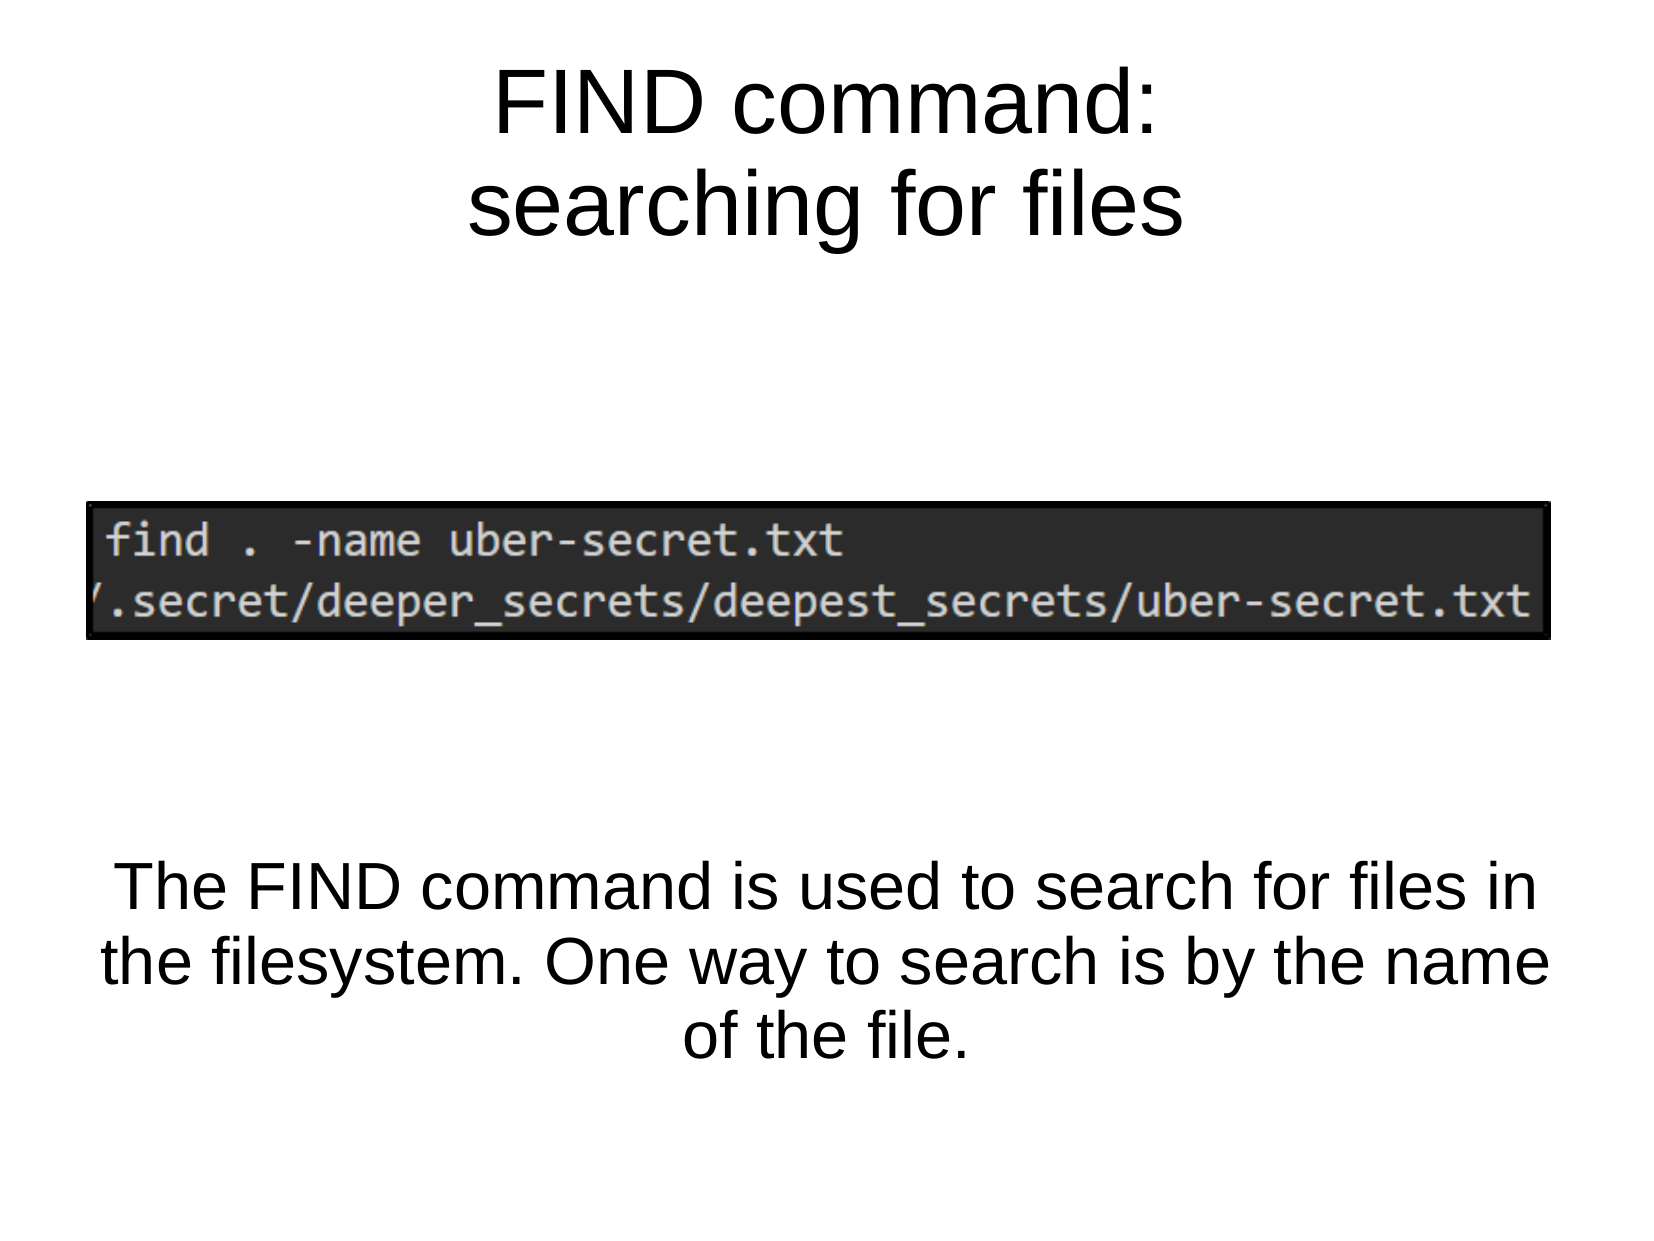

FIND command:
searching for files
# The FIND command is used to search for files in the filesystem. One way to search is by the name of the file.